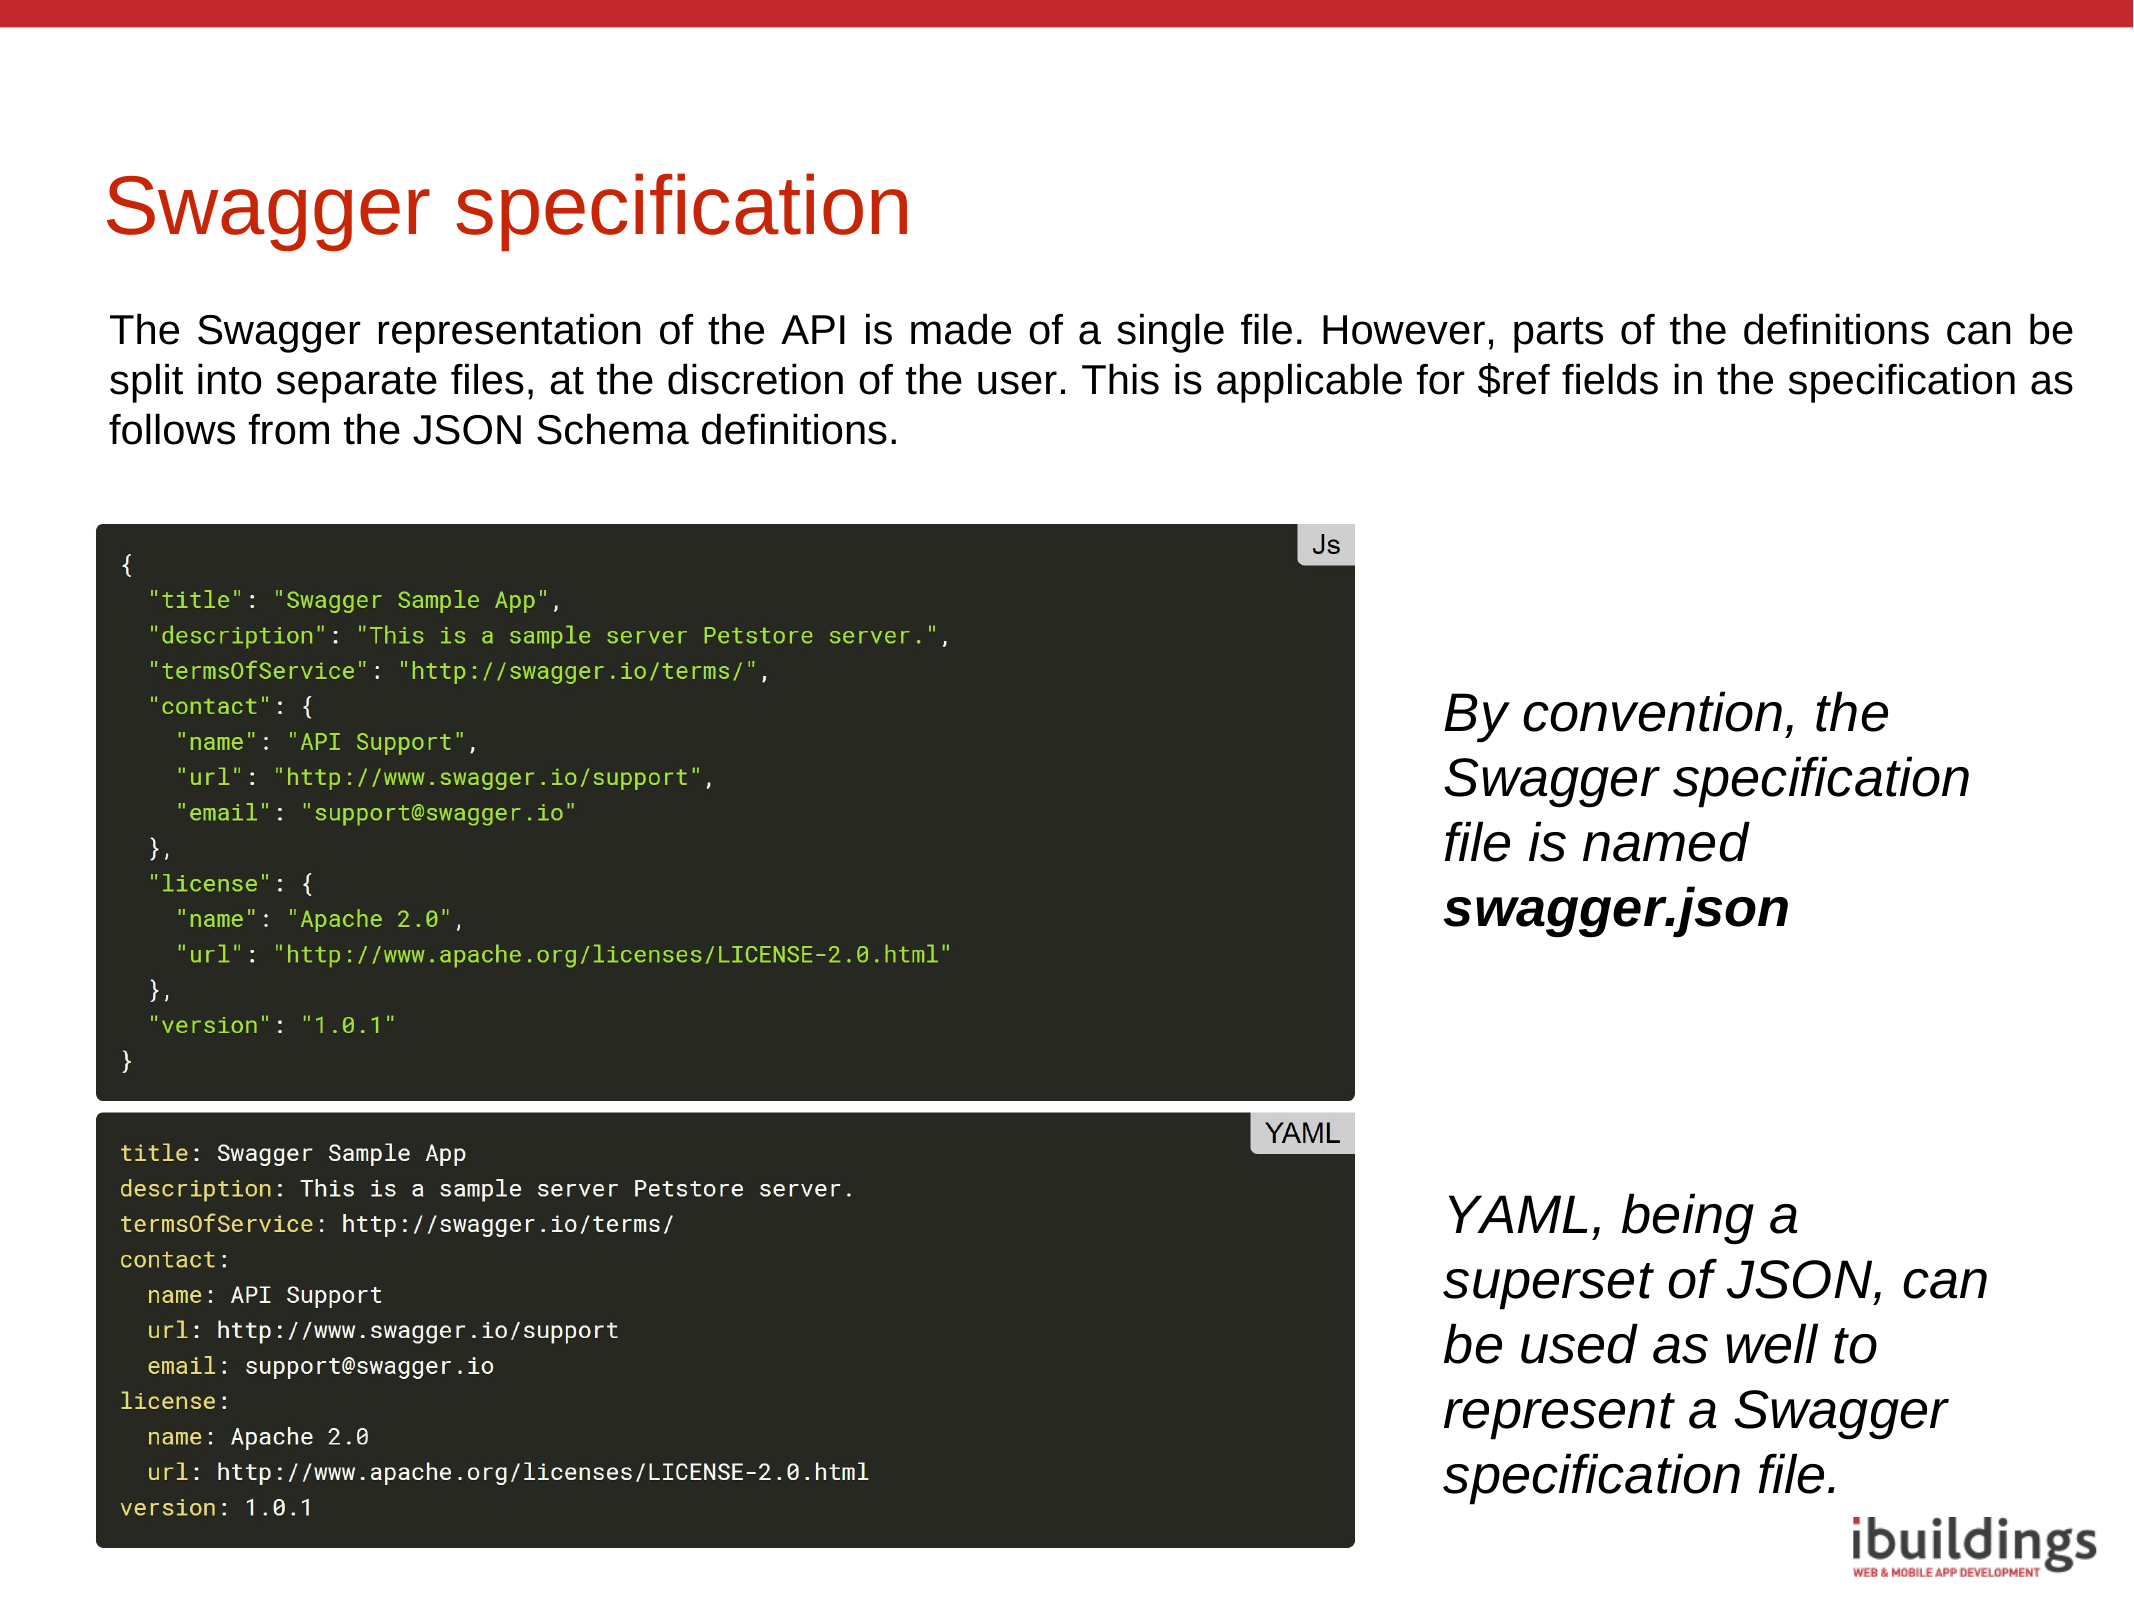

# Swagger specification
The Swagger representation of the API is made of a single file. However, parts of the definitions can be split into separate files, at the discretion of the user. This is applicable for $ref fields in the specification as follows from the JSON Schema definitions.
By convention, the Swagger specification file is named swagger.json
YAML, being a superset of JSON, can be used as well to represent a Swagger specification file.